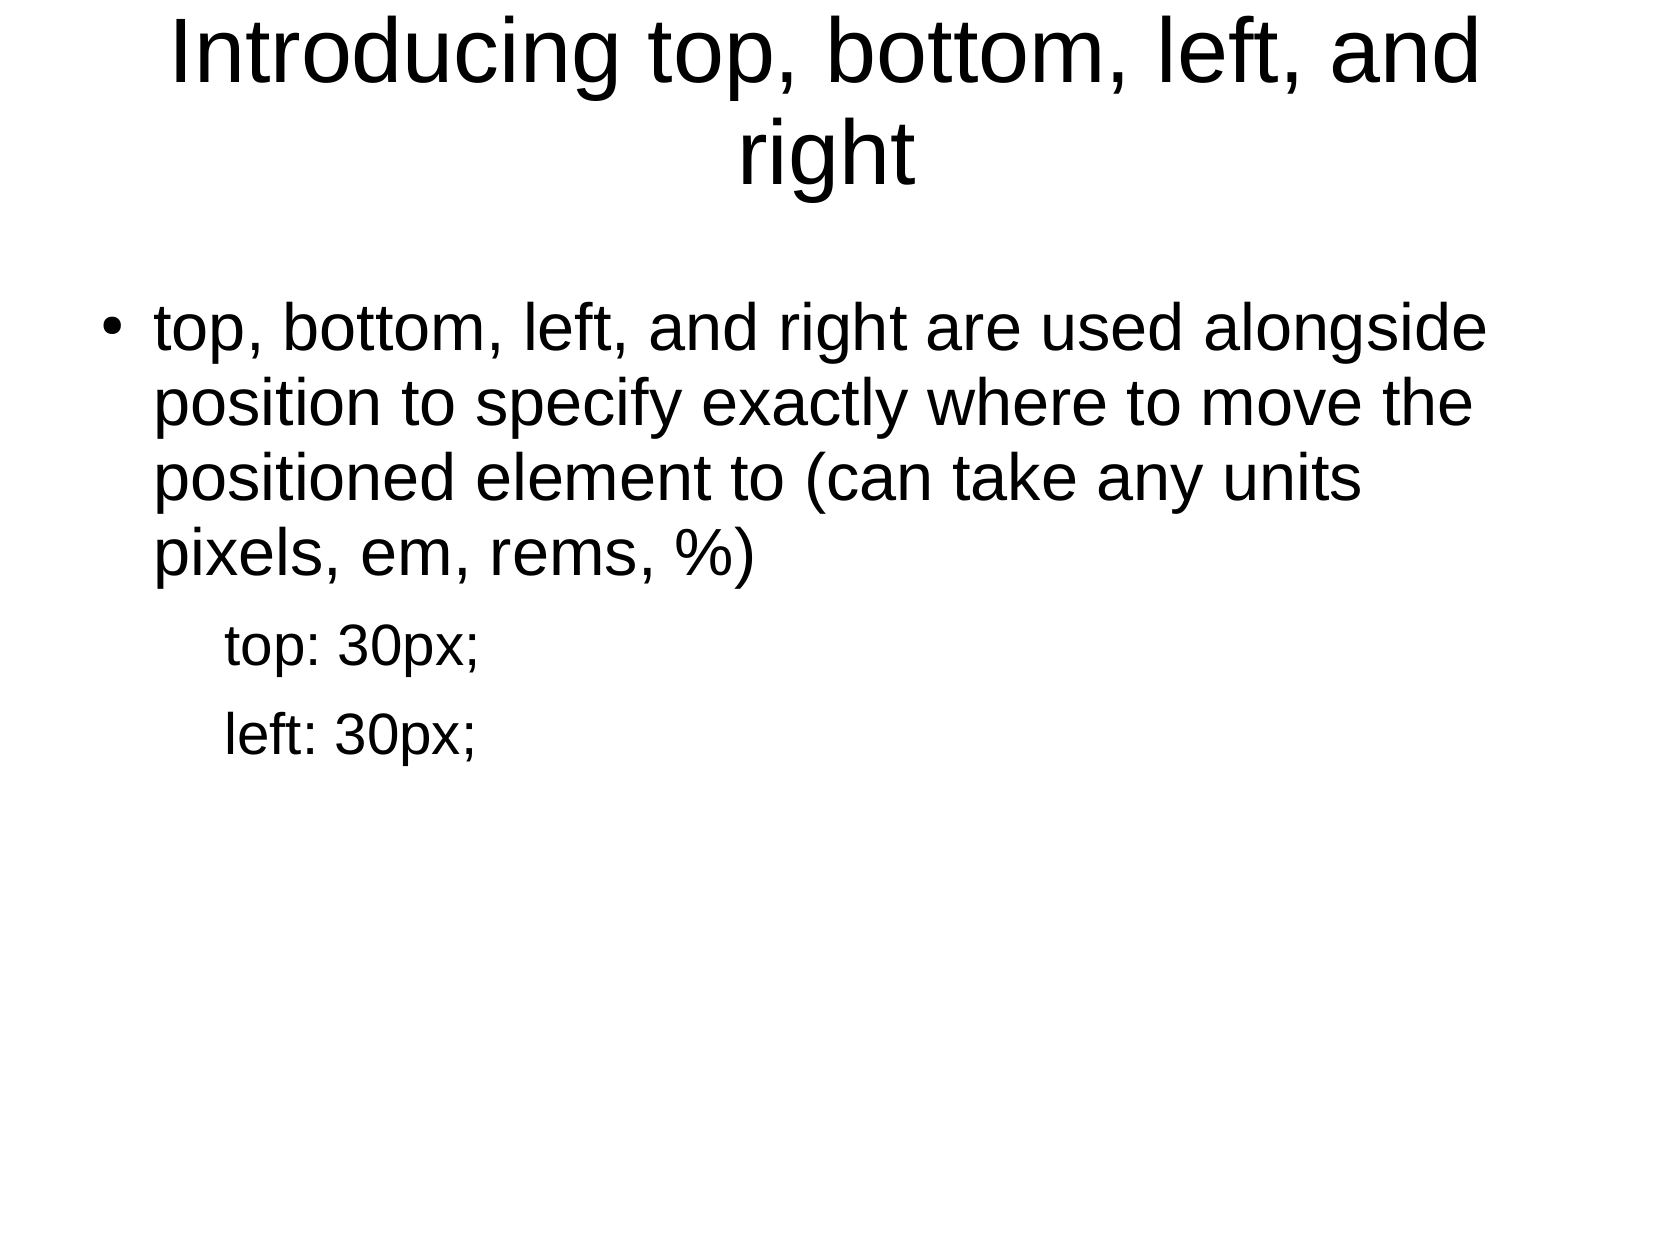

# Introducing top, bottom, left, and right
top, bottom, left, and right are used alongside position to specify exactly where to move the positioned element to (can take any units pixels, em, rems, %)
top: 30px;
left: 30px;